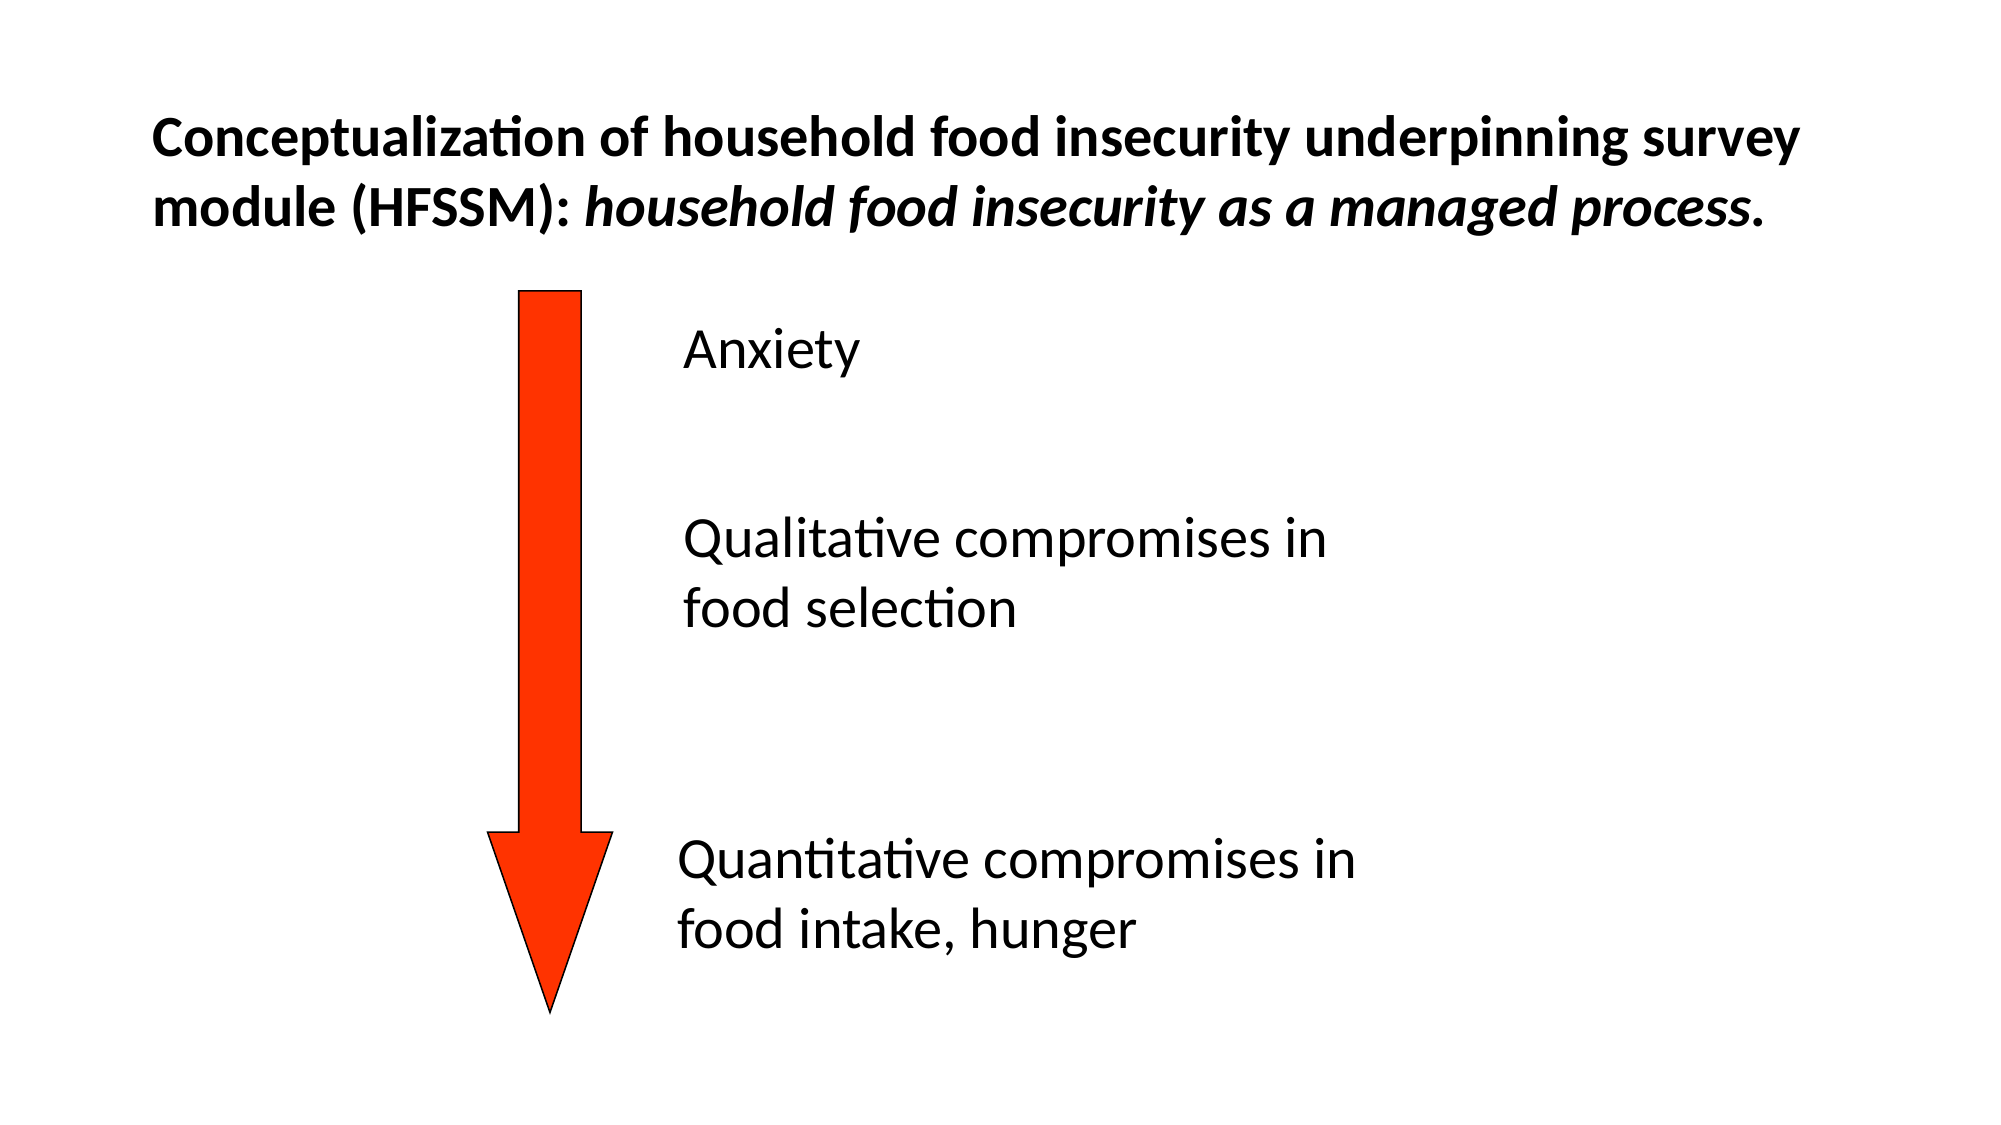

# Conceptualization of household food insecurity underpinning survey module (HFSSM): household food insecurity as a managed process.
Anxiety
Qualitative compromises in
food selection
Quantitative compromises in
food intake, hunger